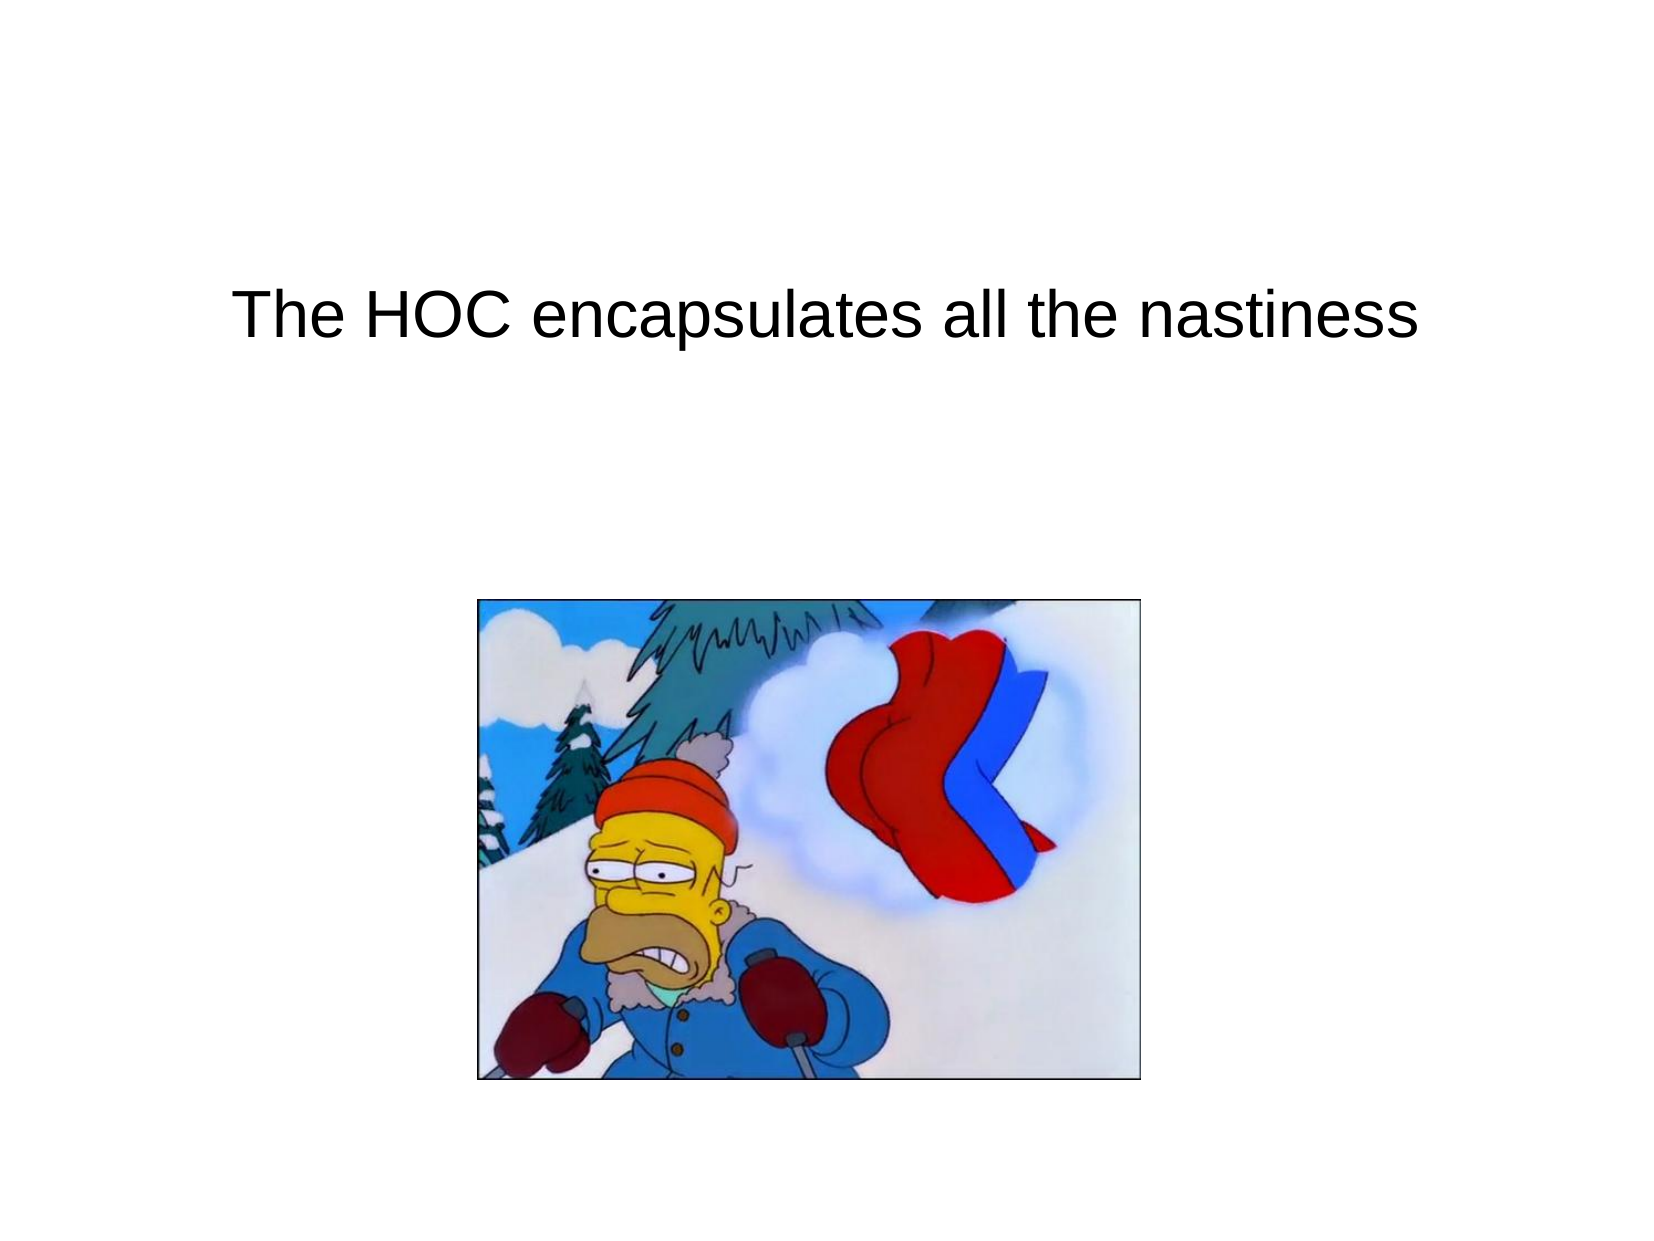

# The HOC encapsulates all the nastiness